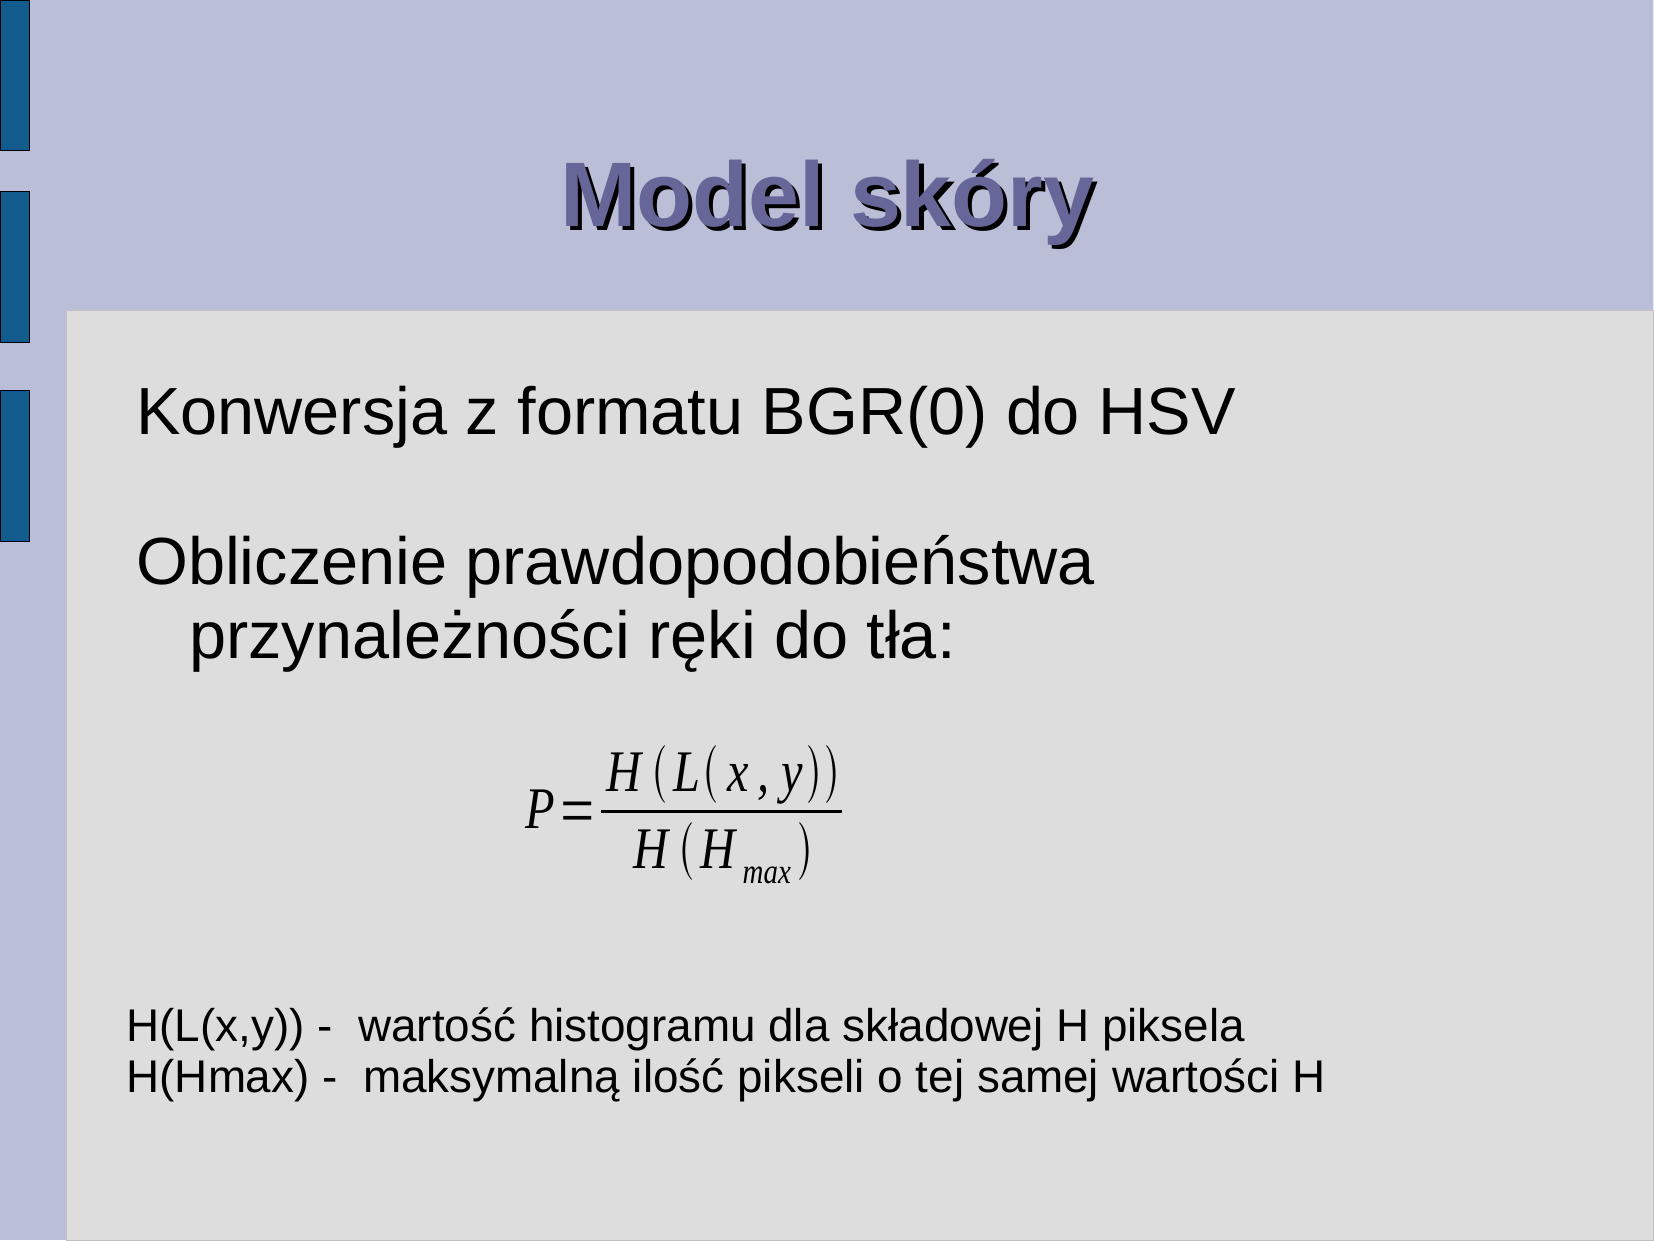

# Model skóry
Konwersja z formatu BGR(0) do HSV
Obliczenie prawdopodobieństwa przynależności ręki do tła:
H(L(x,y)) - wartość histogramu dla składowej H piksela
H(Hmax) - maksymalną ilość pikseli o tej samej wartości H